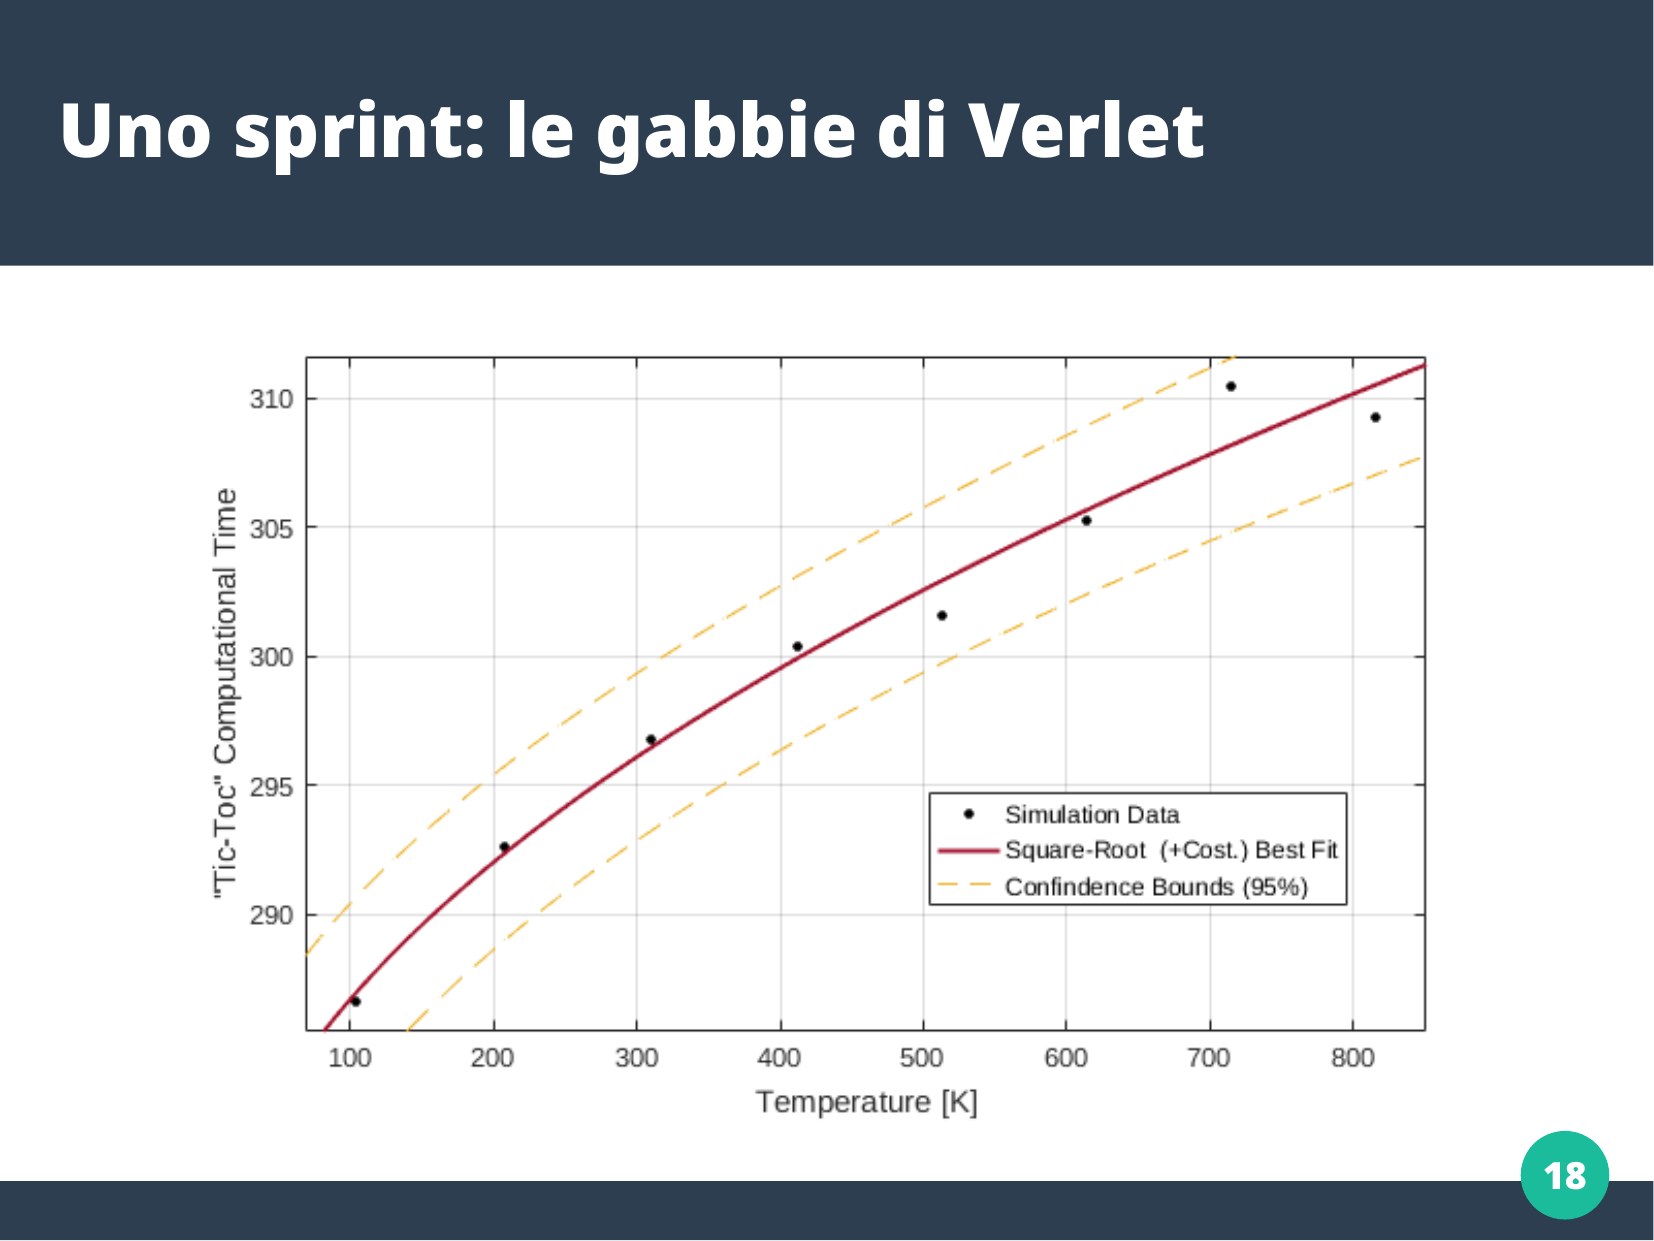

# Uno sprint: le gabbie di Verlet
18